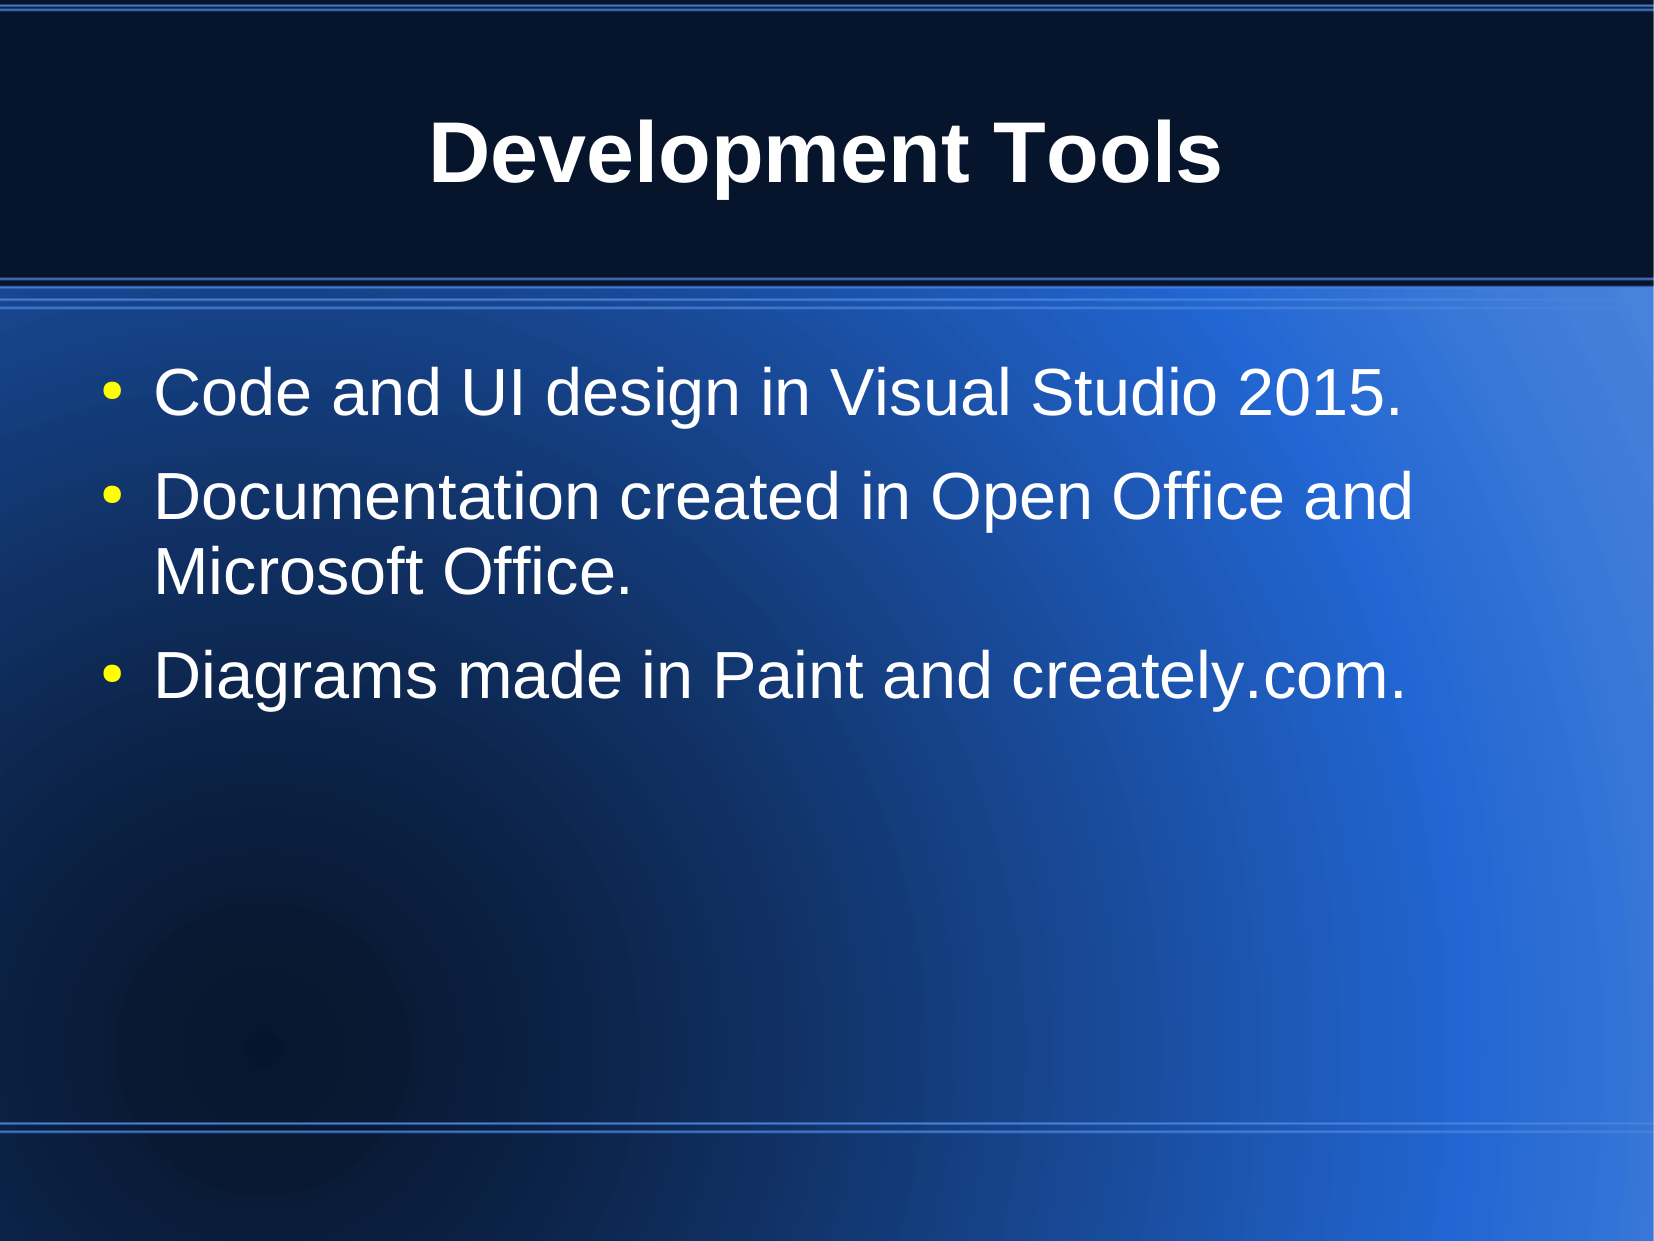

# Development Tools
Code and UI design in Visual Studio 2015.
Documentation created in Open Office and Microsoft Office.
Diagrams made in Paint and creately.com.